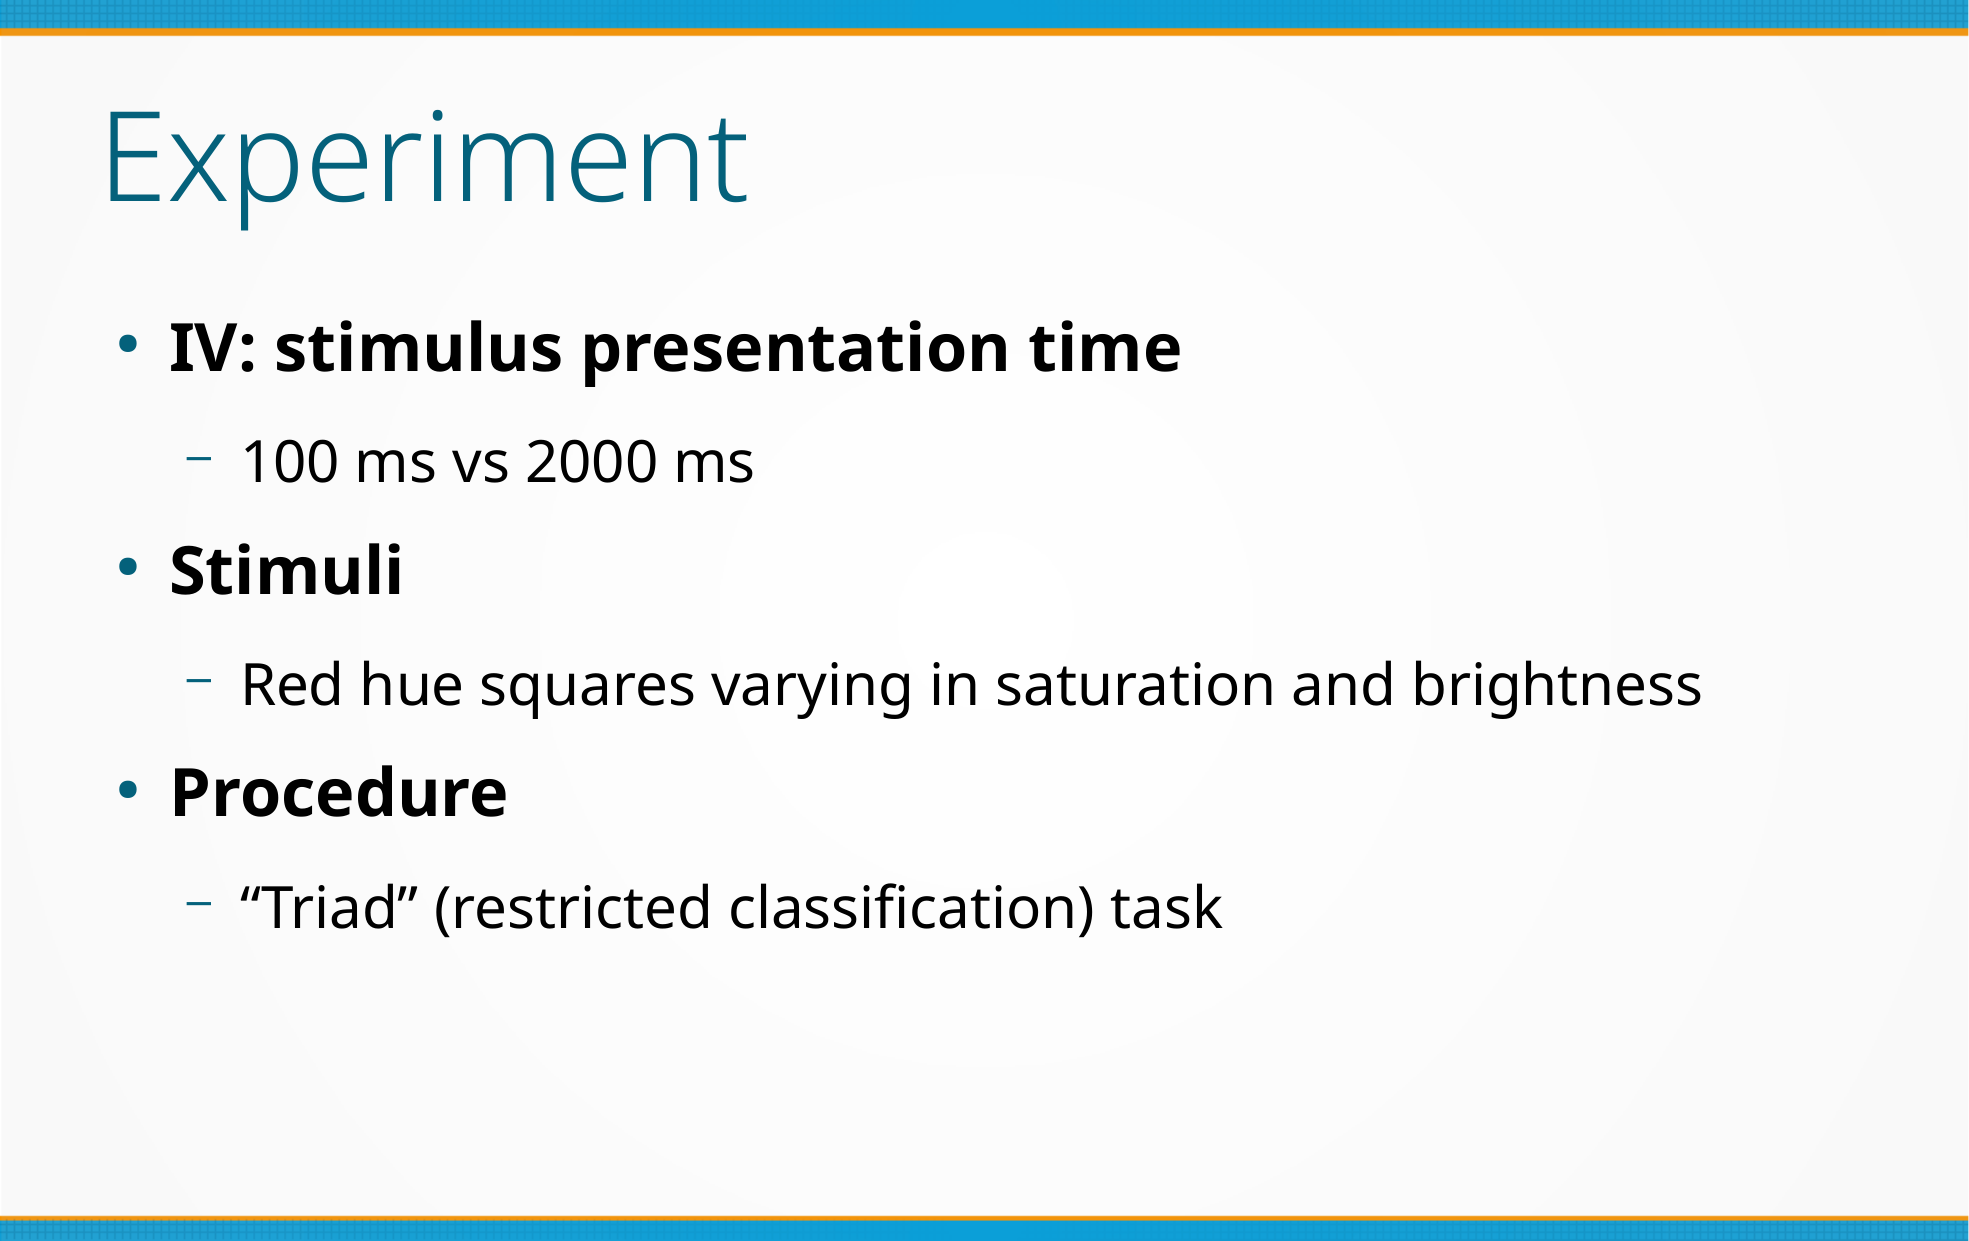

# Experiment
IV: stimulus presentation time
100 ms vs 2000 ms
Stimuli
Red hue squares varying in saturation and brightness
Procedure
“Triad” (restricted classification) task